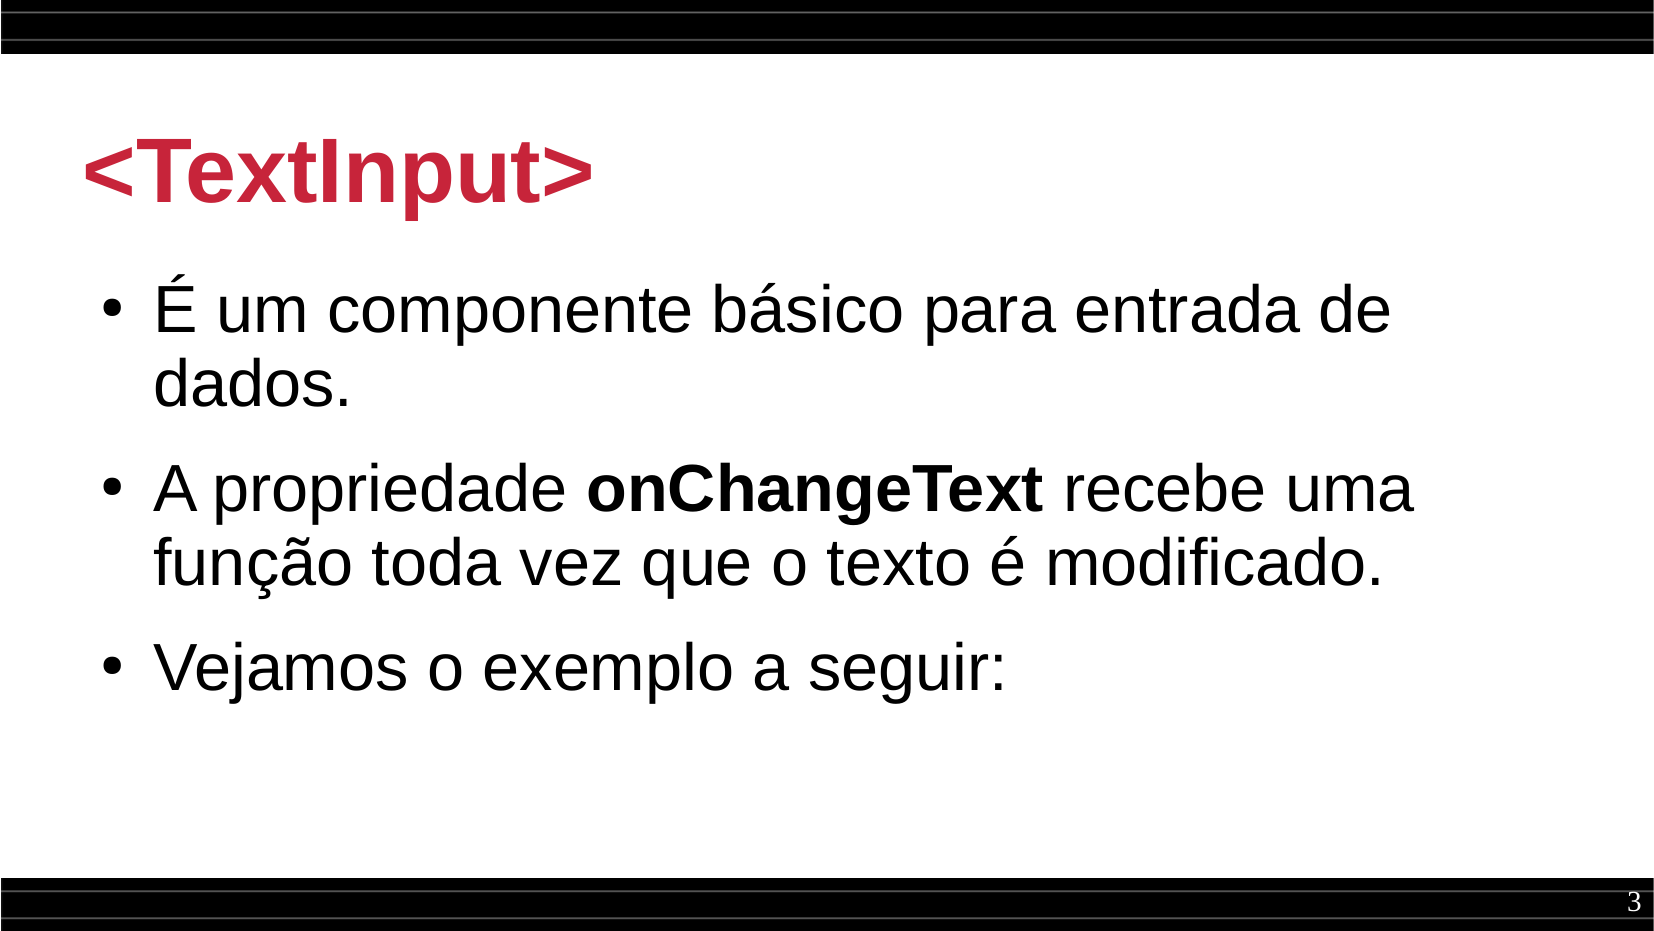

# <TextInput>
É um componente básico para entrada de dados.
A propriedade onChangeText recebe uma função toda vez que o texto é modificado.
Vejamos o exemplo a seguir: